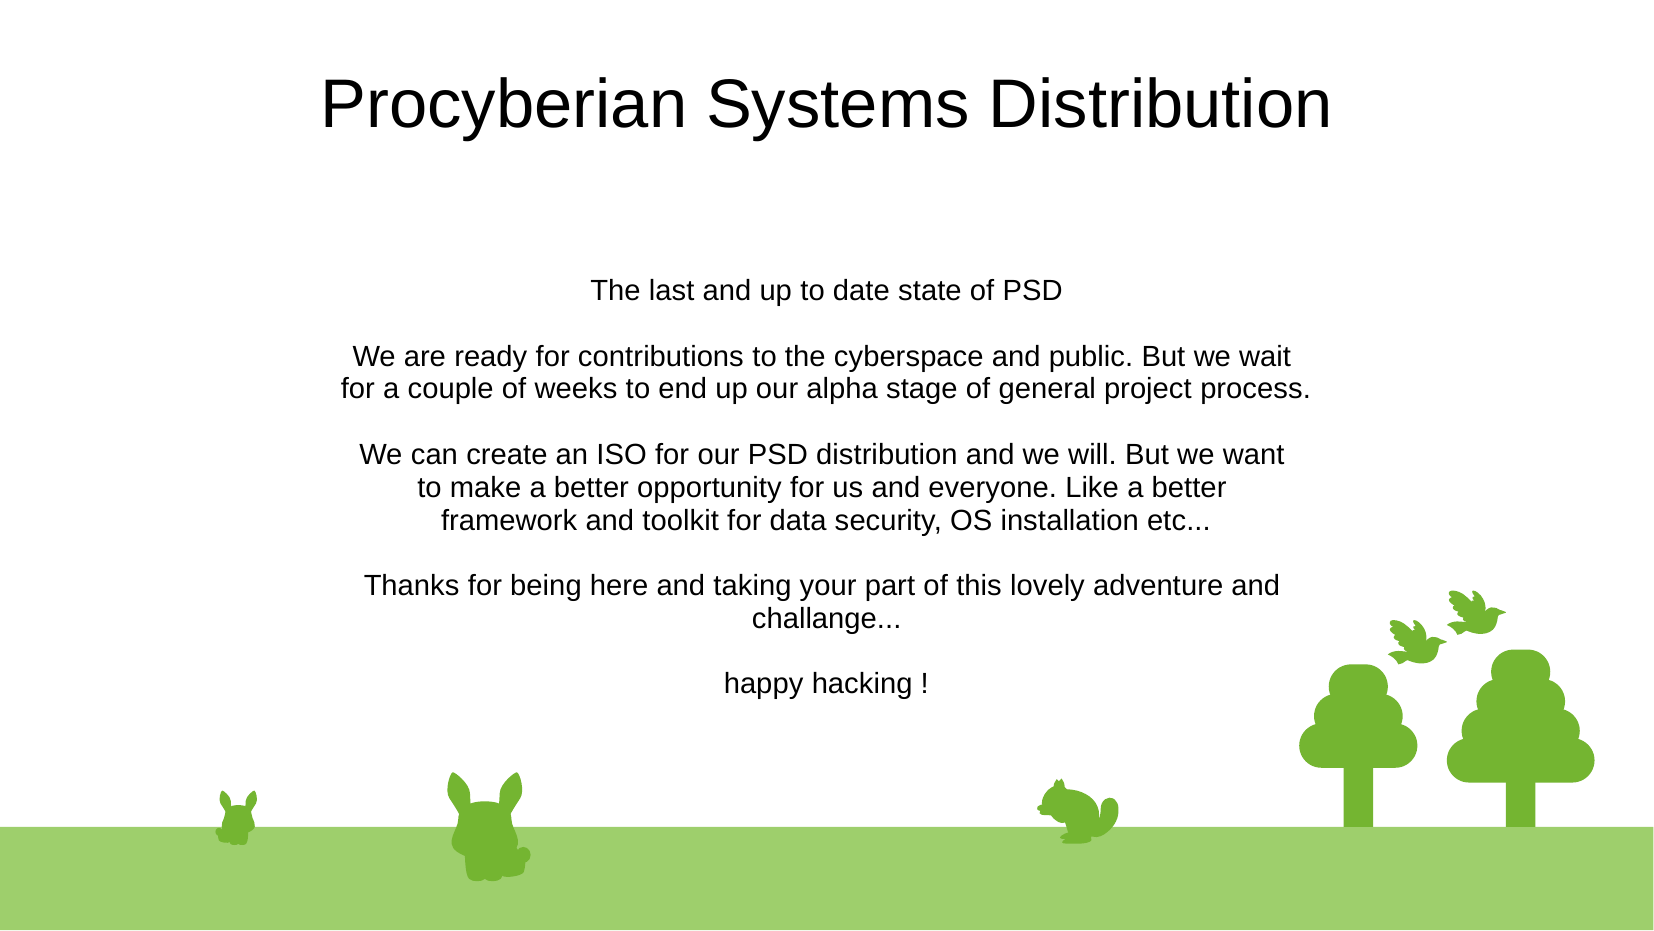

# Procyberian Systems Distribution
The last and up to date state of PSD
We are ready for contributions to the cyberspace and public. But we wait
for a couple of weeks to end up our alpha stage of general project process.
We can create an ISO for our PSD distribution and we will. But we want
to make a better opportunity for us and everyone. Like a better
framework and toolkit for data security, OS installation etc...
Thanks for being here and taking your part of this lovely adventure and
challange...
happy hacking !